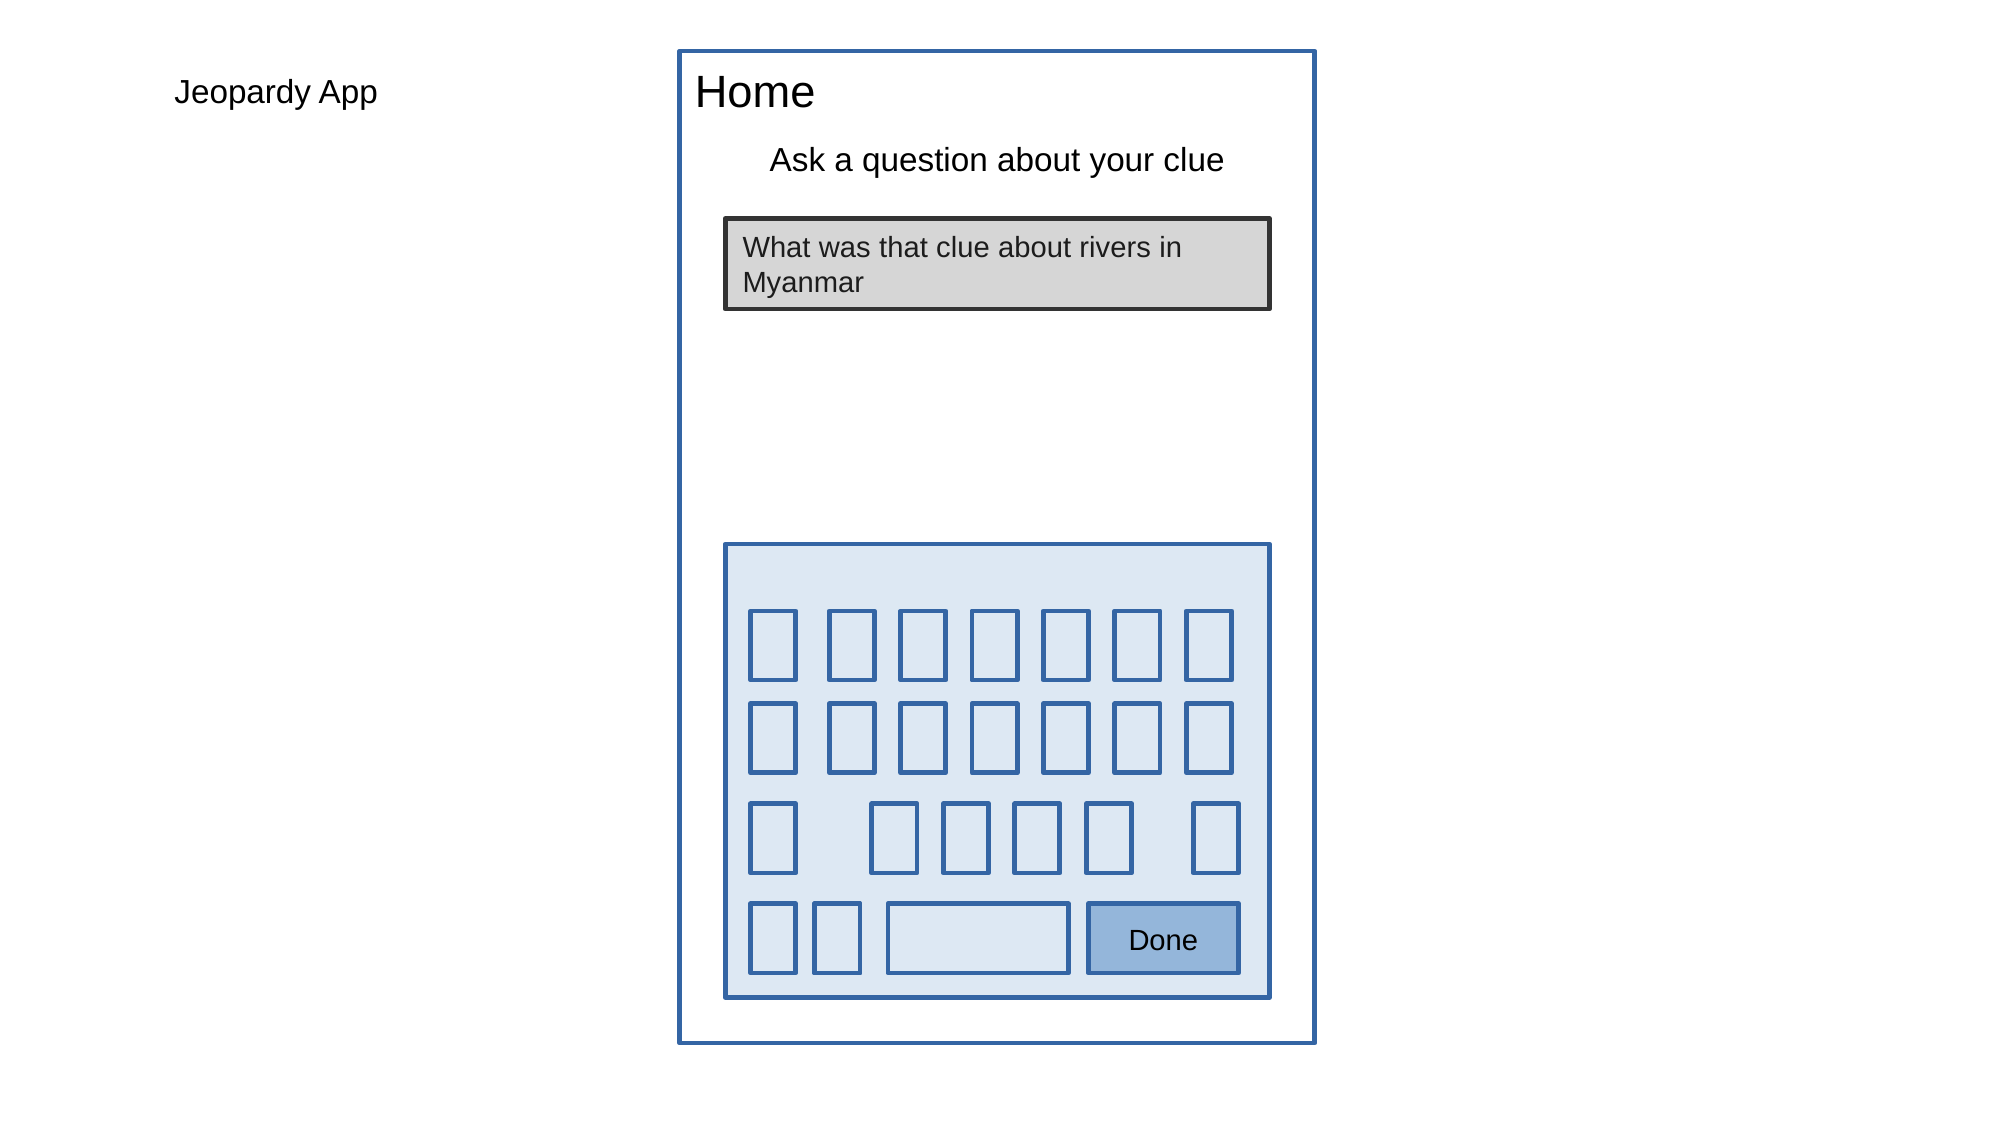

# Jeopardy App
Home
Ask a question about your clue
What was that clue about rivers in Myanmar
Done